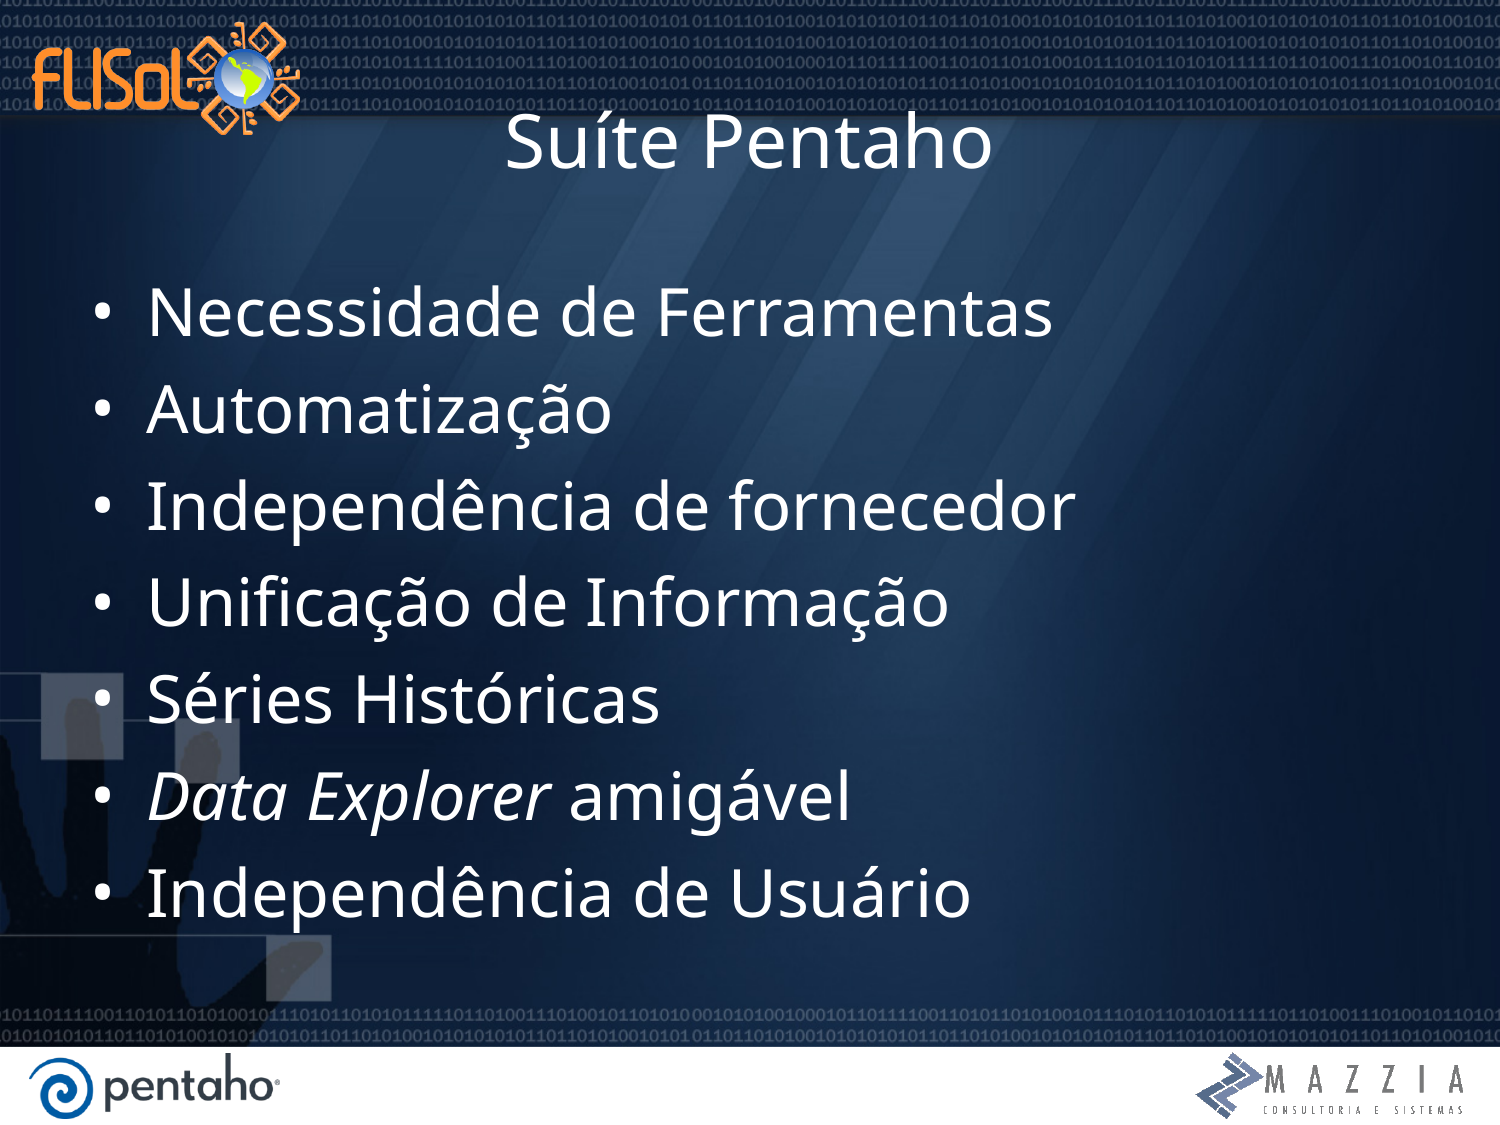

# Suíte Pentaho
Necessidade de Ferramentas
Automatização
Independência de fornecedor
Unificação de Informação
Séries Históricas
Data Explorer amigável
Independência de Usuário